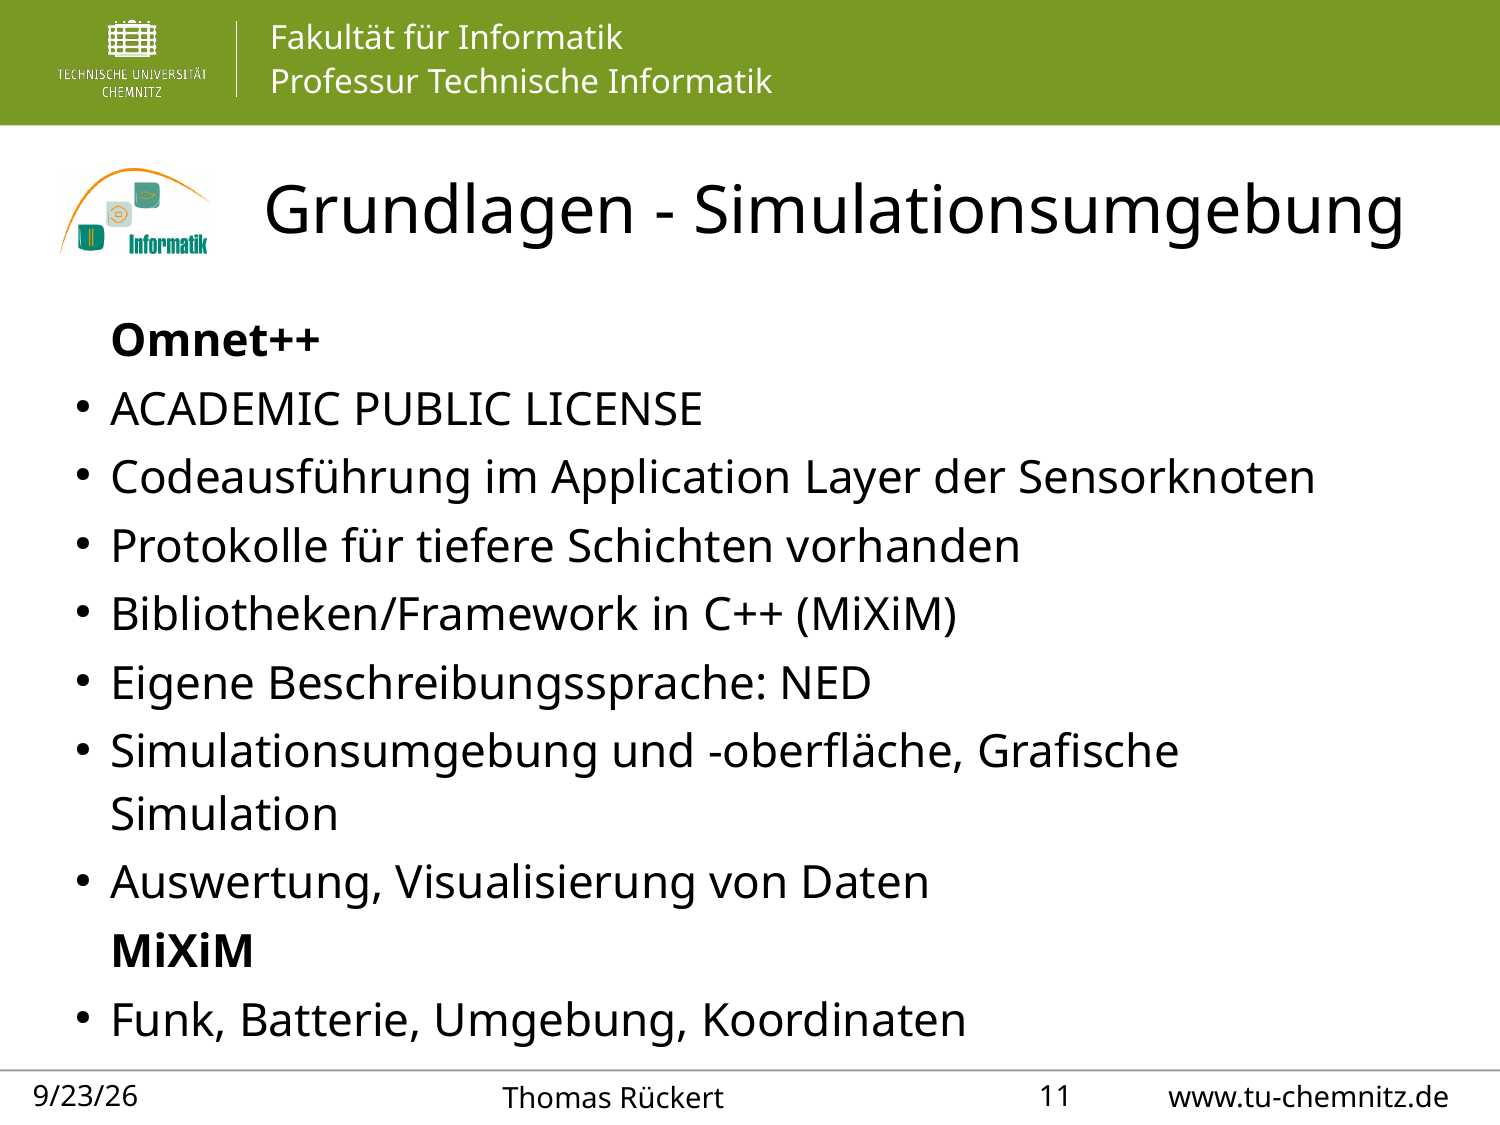

# Grundlagen - Simulationsumgebung
Omnet++
ACADEMIC PUBLIC LICENSE
Codeausführung im Application Layer der Sensorknoten
Protokolle für tiefere Schichten vorhanden
Bibliotheken/Framework in C++ (MiXiM)
Eigene Beschreibungssprache: NED
Simulationsumgebung und -oberfläche, Grafische Simulation
Auswertung, Visualisierung von Daten
MiXiM
Funk, Batterie, Umgebung, Koordinaten
Thomas Rückert